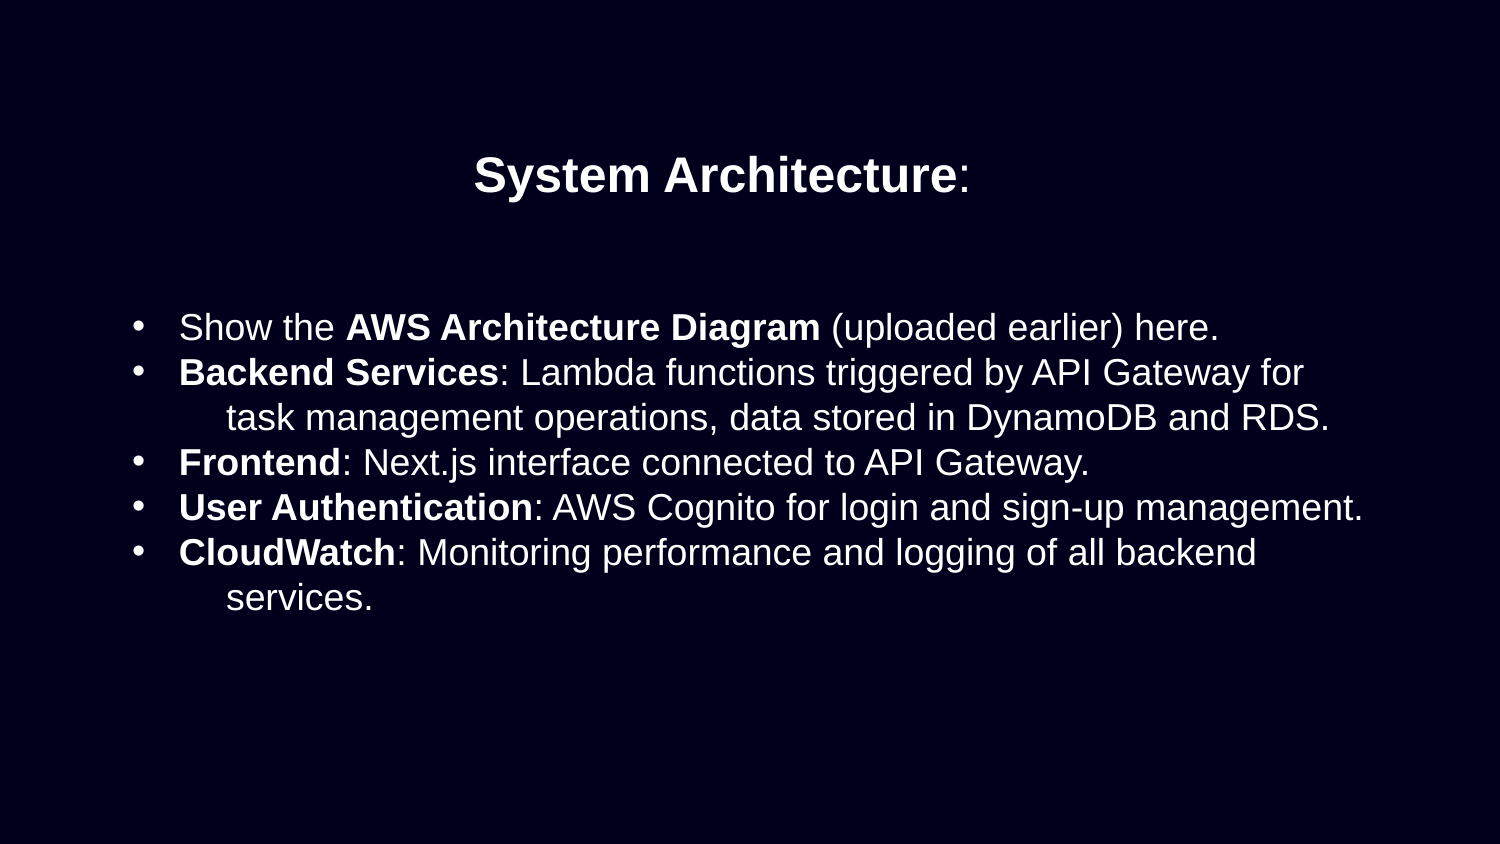

System Architecture:
Show the AWS Architecture Diagram (uploaded earlier) here.
Backend Services: Lambda functions triggered by API Gateway for task management operations, data stored in DynamoDB and RDS.
Frontend: Next.js interface connected to API Gateway.
User Authentication: AWS Cognito for login and sign-up management.
CloudWatch: Monitoring performance and logging of all backend services.